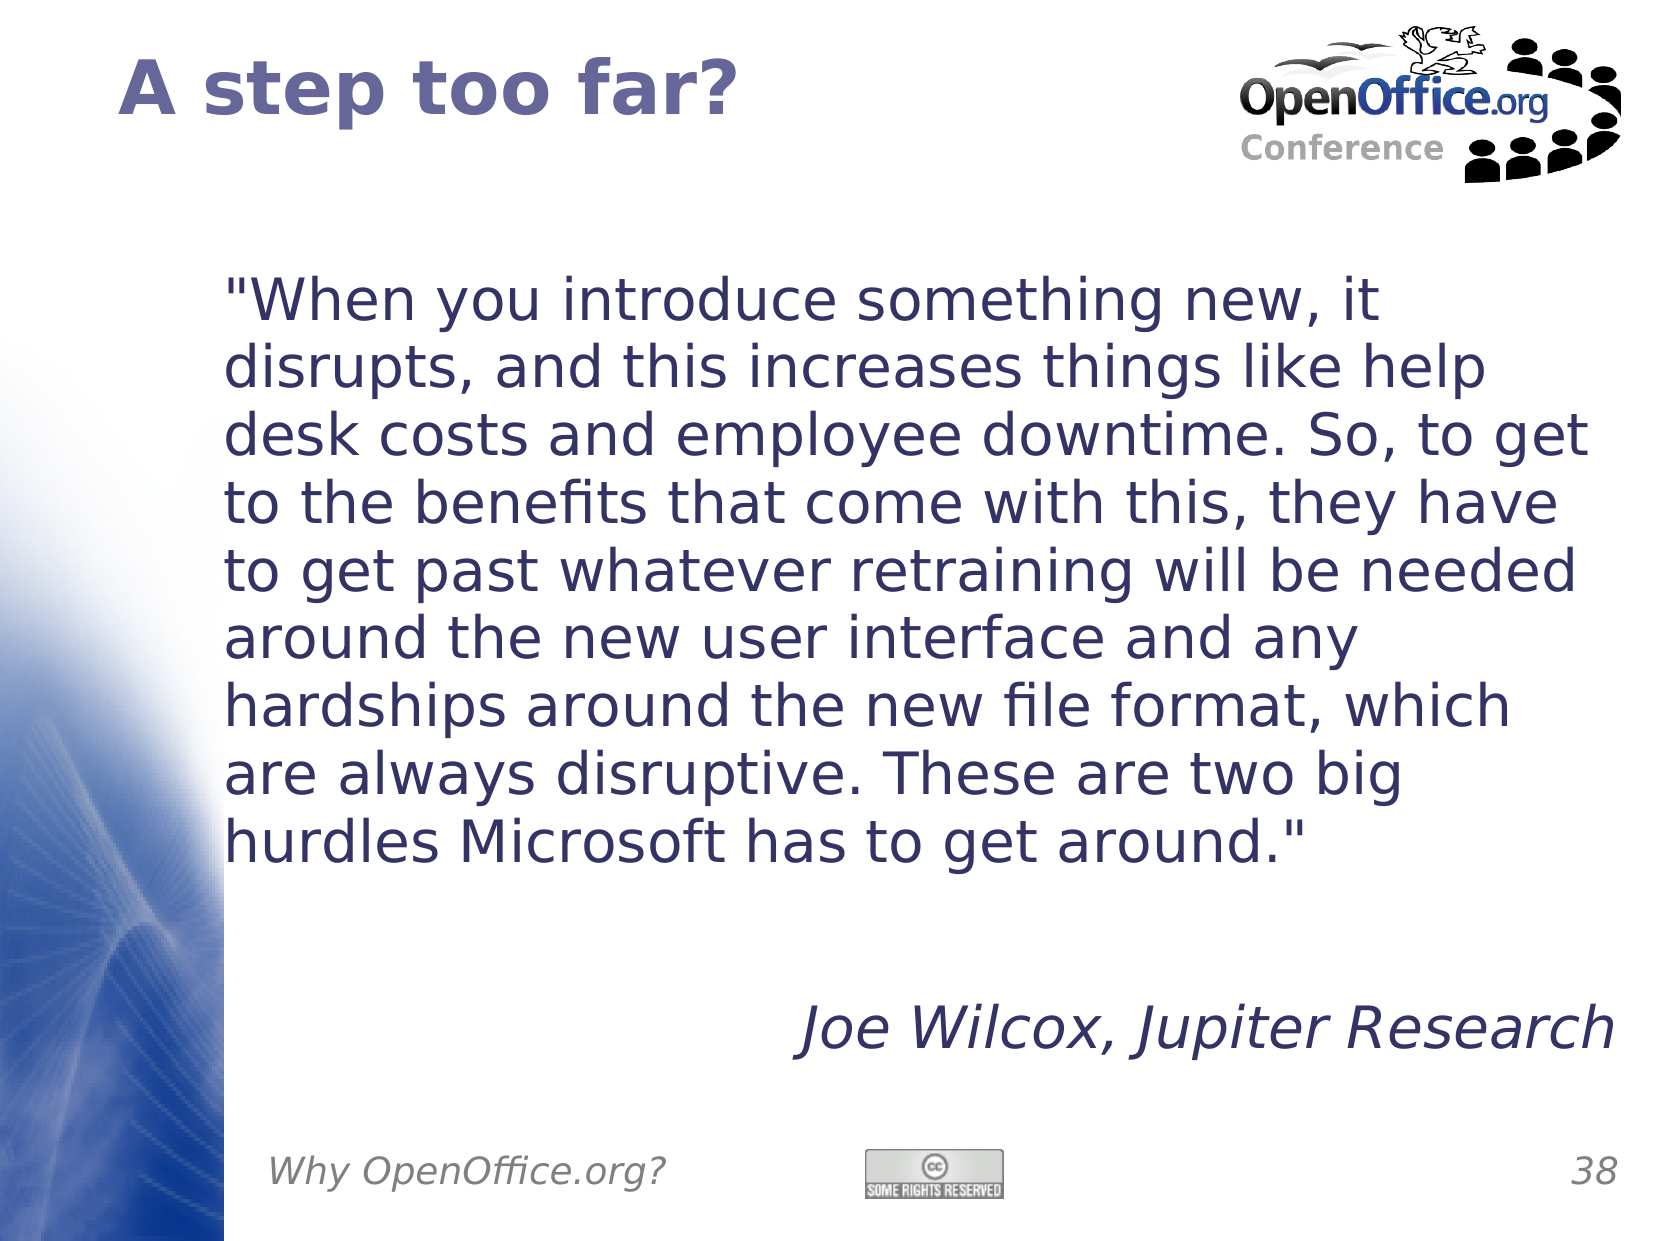

# A step too far?
"When you introduce something new, it disrupts, and this increases things like help desk costs and employee downtime. So, to get to the benefits that come with this, they have to get past whatever retraining will be needed around the new user interface and any hardships around the new file format, which are always disruptive. These are two big hurdles Microsoft has to get around."
Joe Wilcox, Jupiter Research